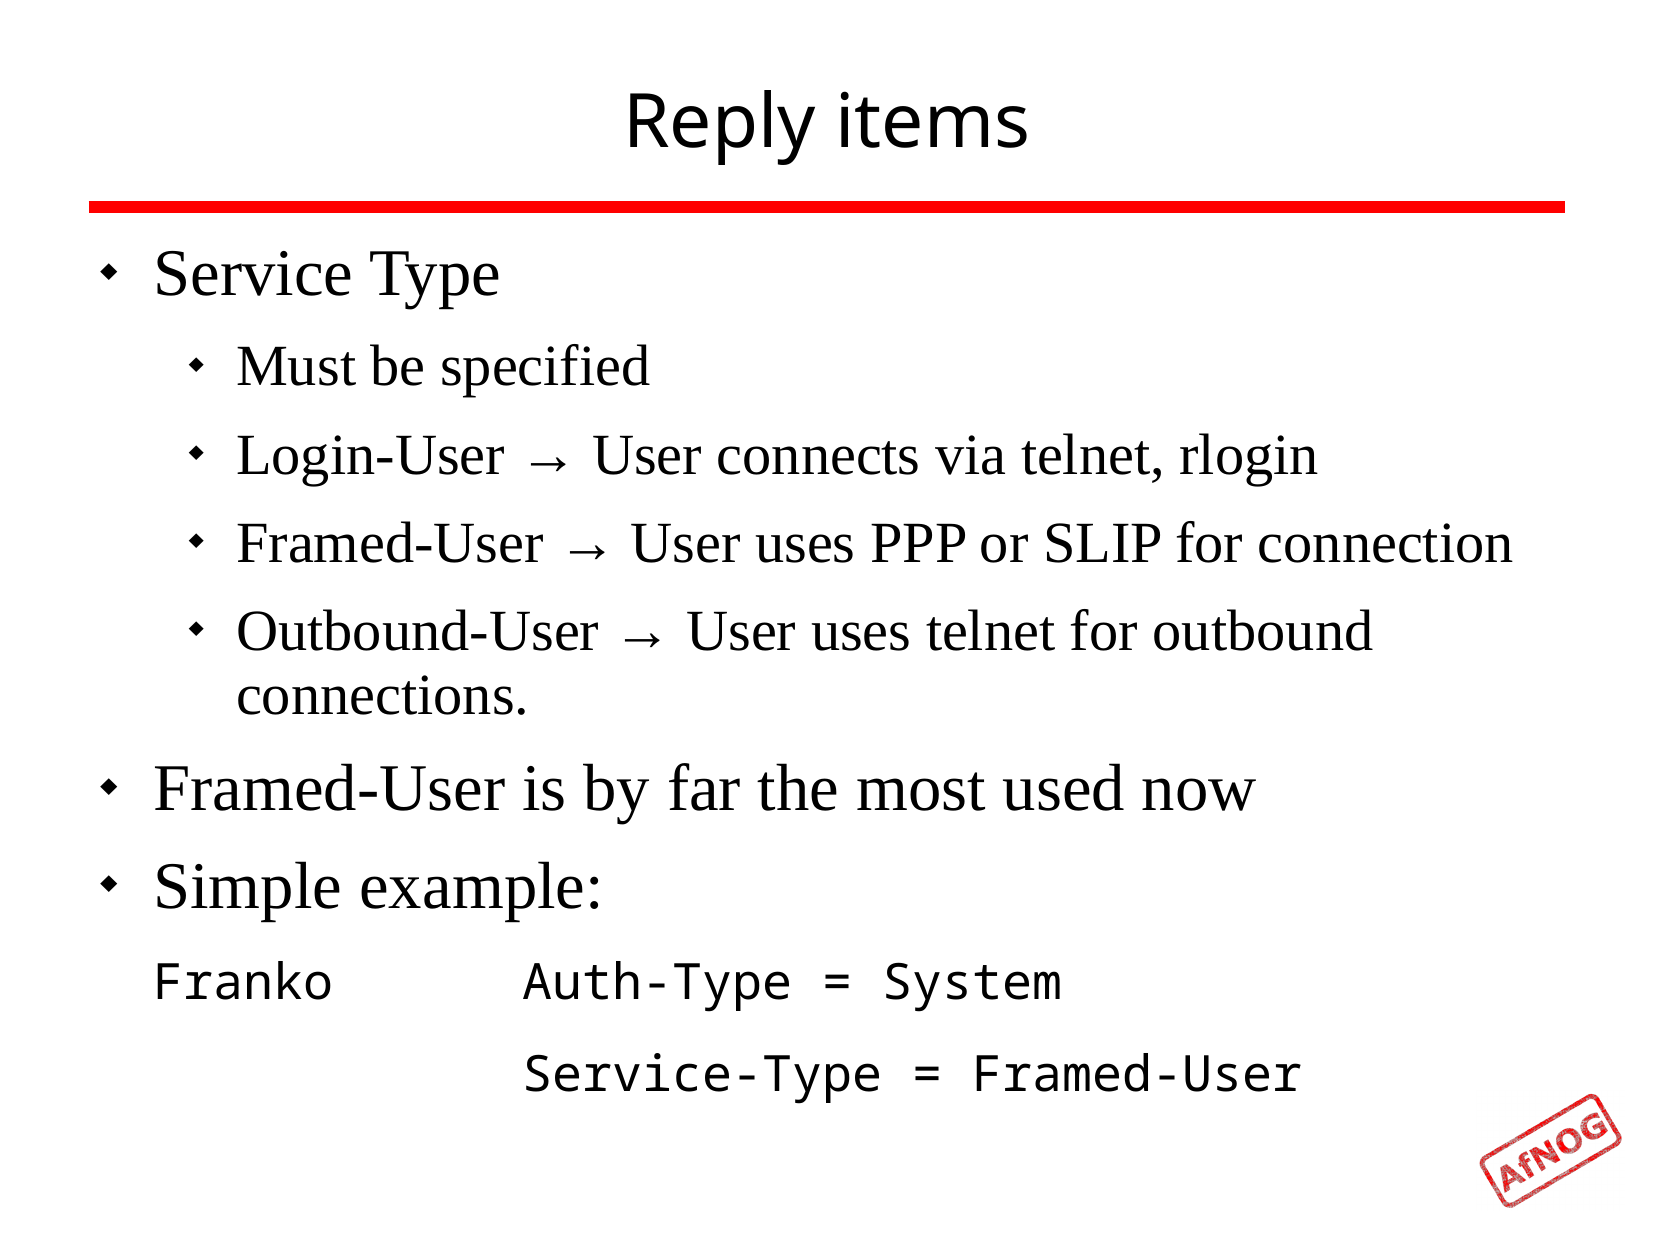

# Reply items
Service Type
Must be specified
Login-User → User connects via telnet, rlogin
Framed-User → User uses PPP or SLIP for connection
Outbound-User → User uses telnet for outbound connections.
Framed-User is by far the most used now
Simple example:
Franko			Auth-Type = System
					Service-Type = Framed-User